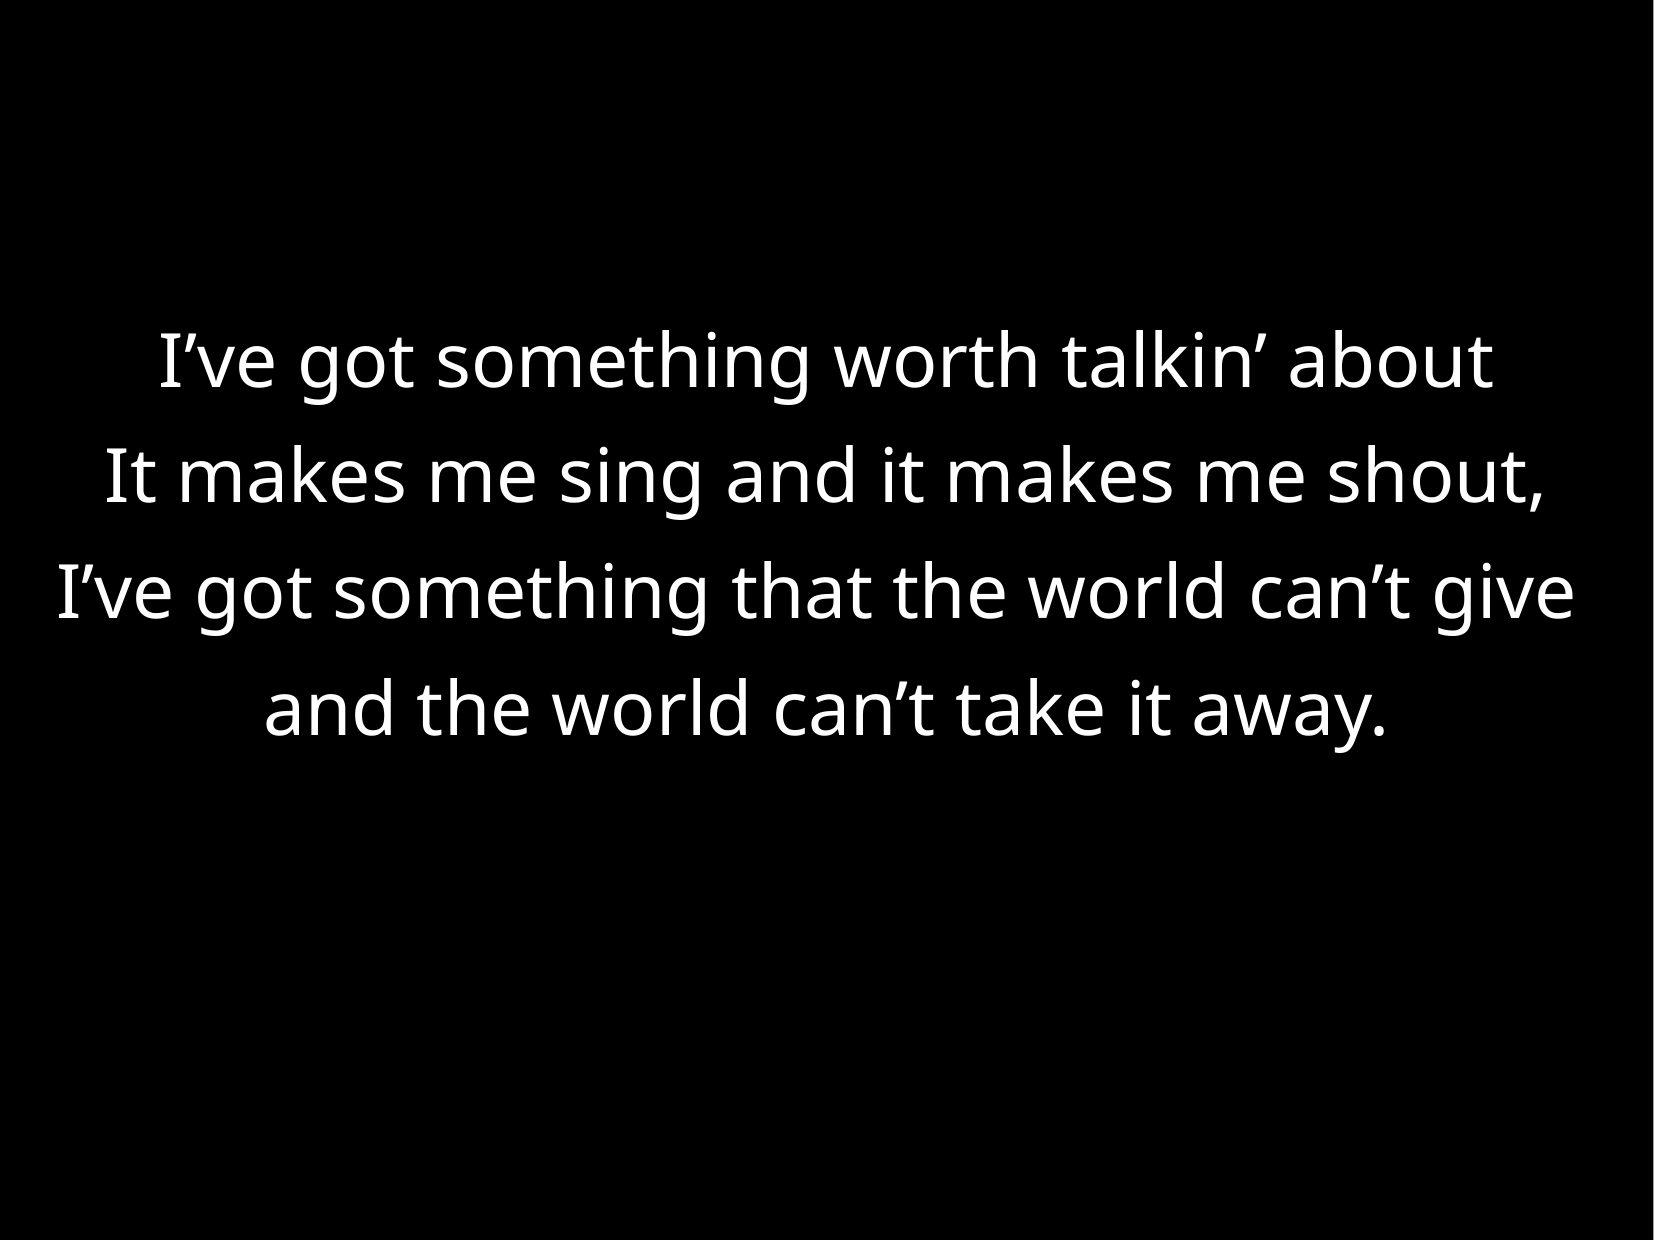

#
I’ve got something worth talkin’ about
It makes me sing and it makes me shout,
I’ve got something that the world can’t give
and the world can’t take it away.